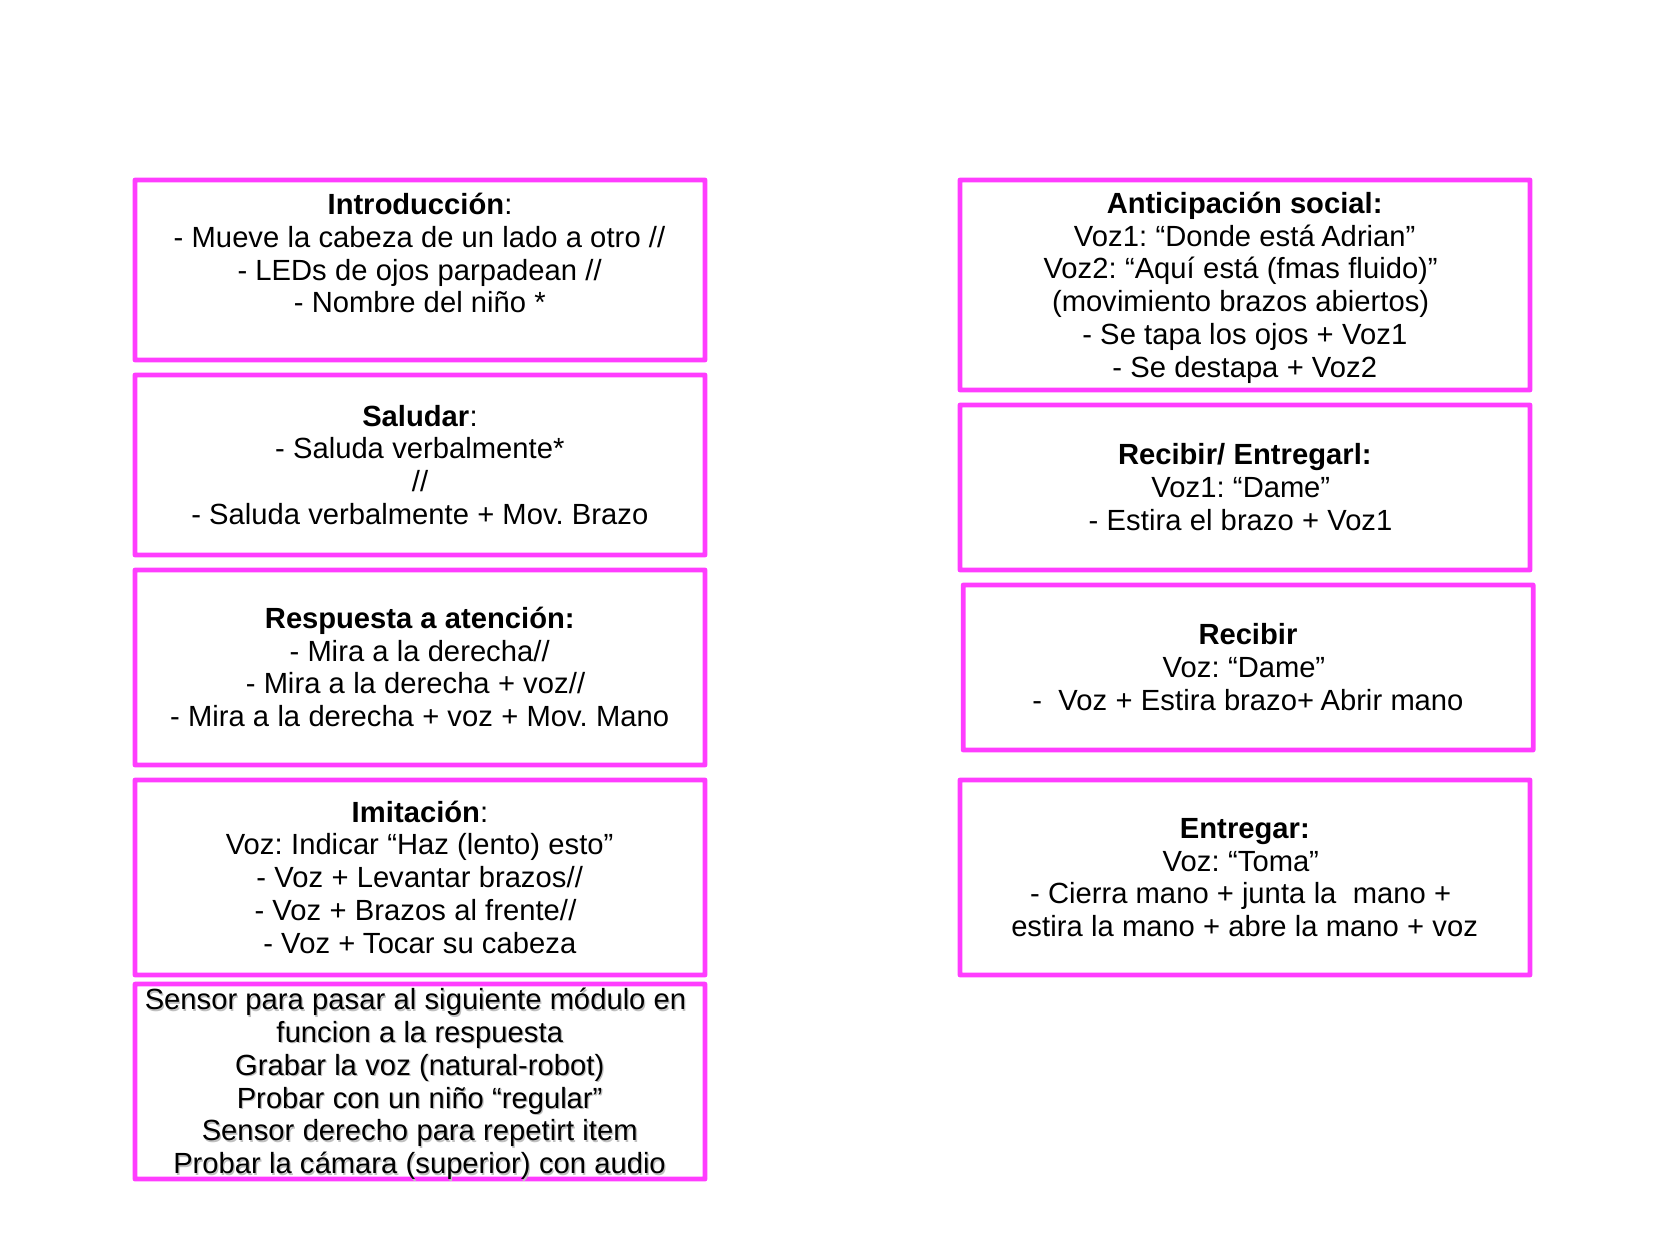

Introducción:
- Mueve la cabeza de un lado a otro //
- LEDs de ojos parpadean //
- Nombre del niño *
Anticipación social:
Voz1: “Donde está Adrian”
Voz2: “Aquí está (fmas fluido)”
(movimiento brazos abiertos)
- Se tapa los ojos + Voz1
- Se destapa + Voz2
Saludar:
- Saluda verbalmente*
//
- Saluda verbalmente + Mov. Brazo
Recibir/ Entregarl:
Voz1: “Dame”
- Estira el brazo + Voz1
Respuesta a atención:
- Mira a la derecha//
- Mira a la derecha + voz//
- Mira a la derecha + voz + Mov. Mano
Recibir
Voz: “Dame”
- Voz + Estira brazo+ Abrir mano
Imitación:
Voz: Indicar “Haz (lento) esto”
- Voz + Levantar brazos//
- Voz + Brazos al frente//
- Voz + Tocar su cabeza
Entregar:
Voz: “Toma”
- Cierra mano + junta la mano +
estira la mano + abre la mano + voz
Sensor para pasar al siguiente módulo en
funcion a la respuesta
Grabar la voz (natural-robot)
Probar con un niño “regular”
Sensor derecho para repetirt item
Probar la cámara (superior) con audio